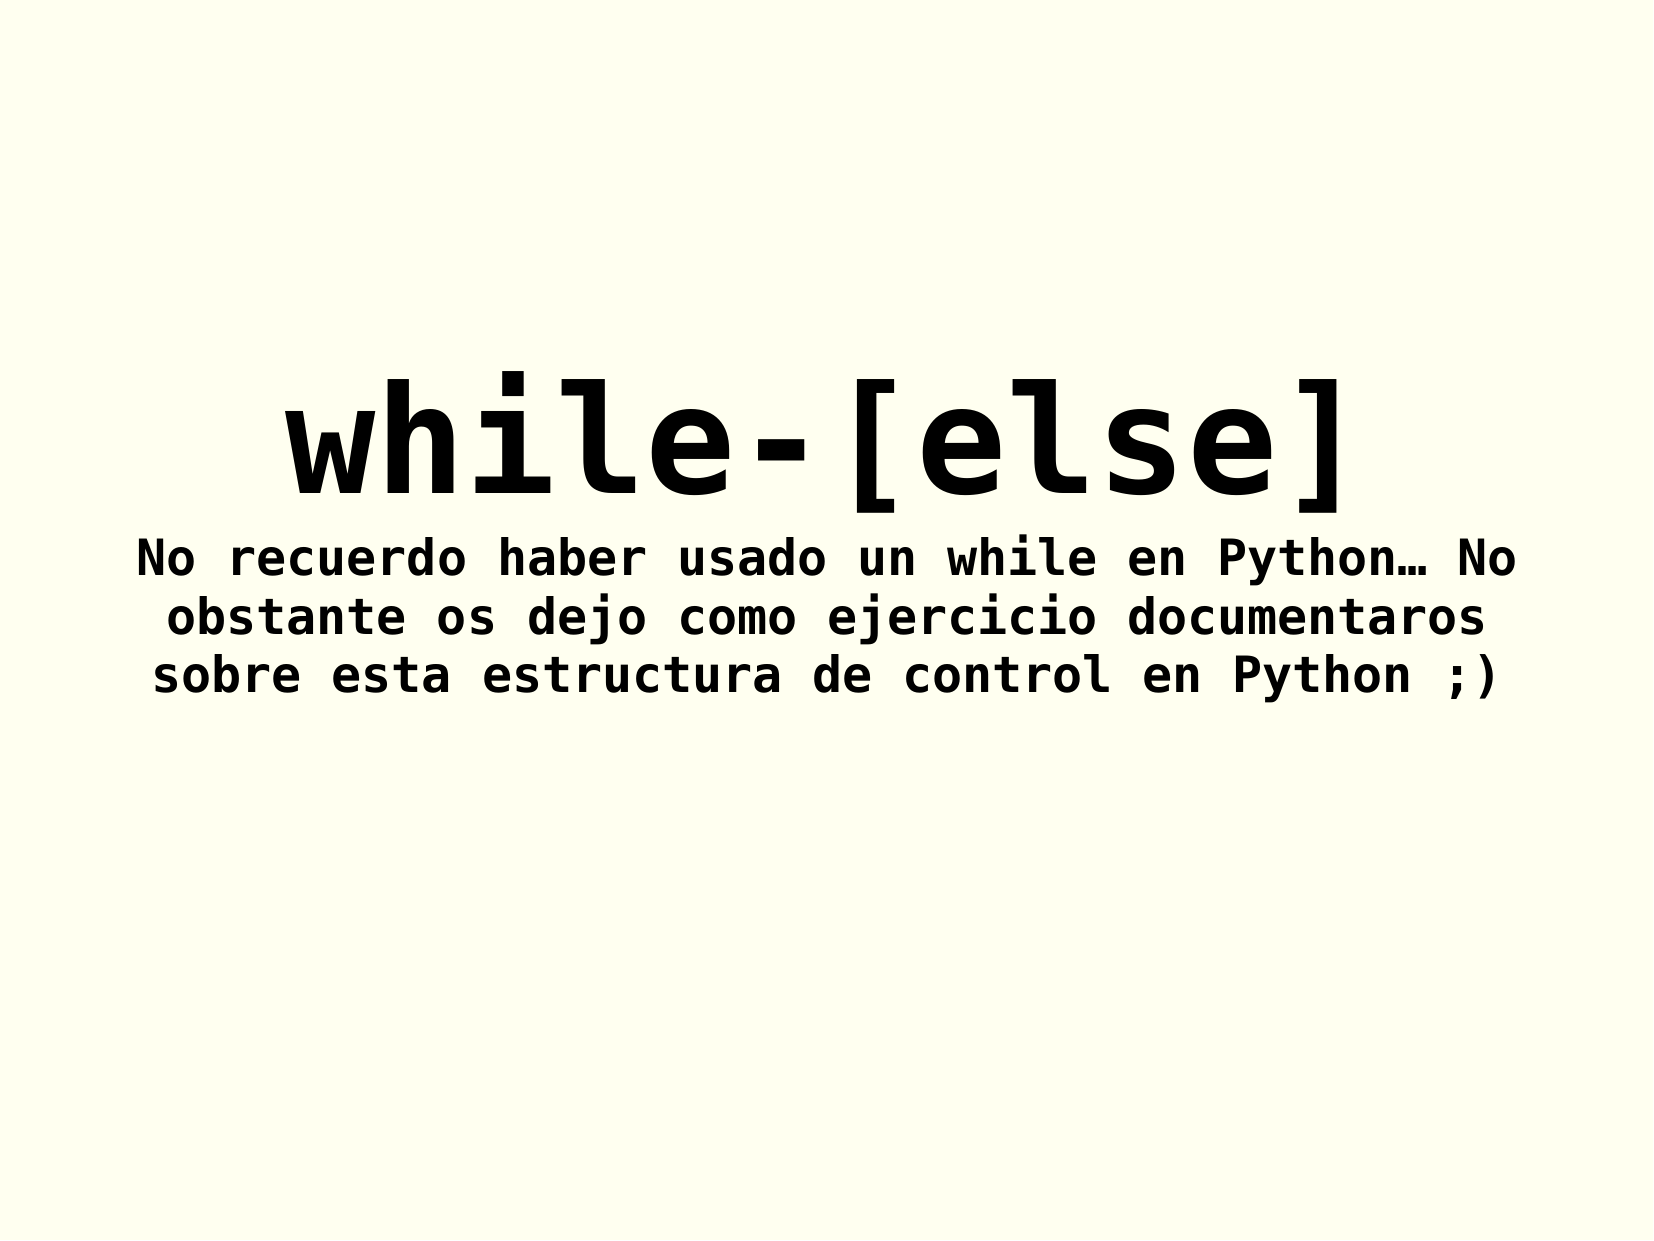

# while-[else]
No recuerdo haber usado un while en Python… No obstante os dejo como ejercicio documentaros sobre esta estructura de control en Python ;)